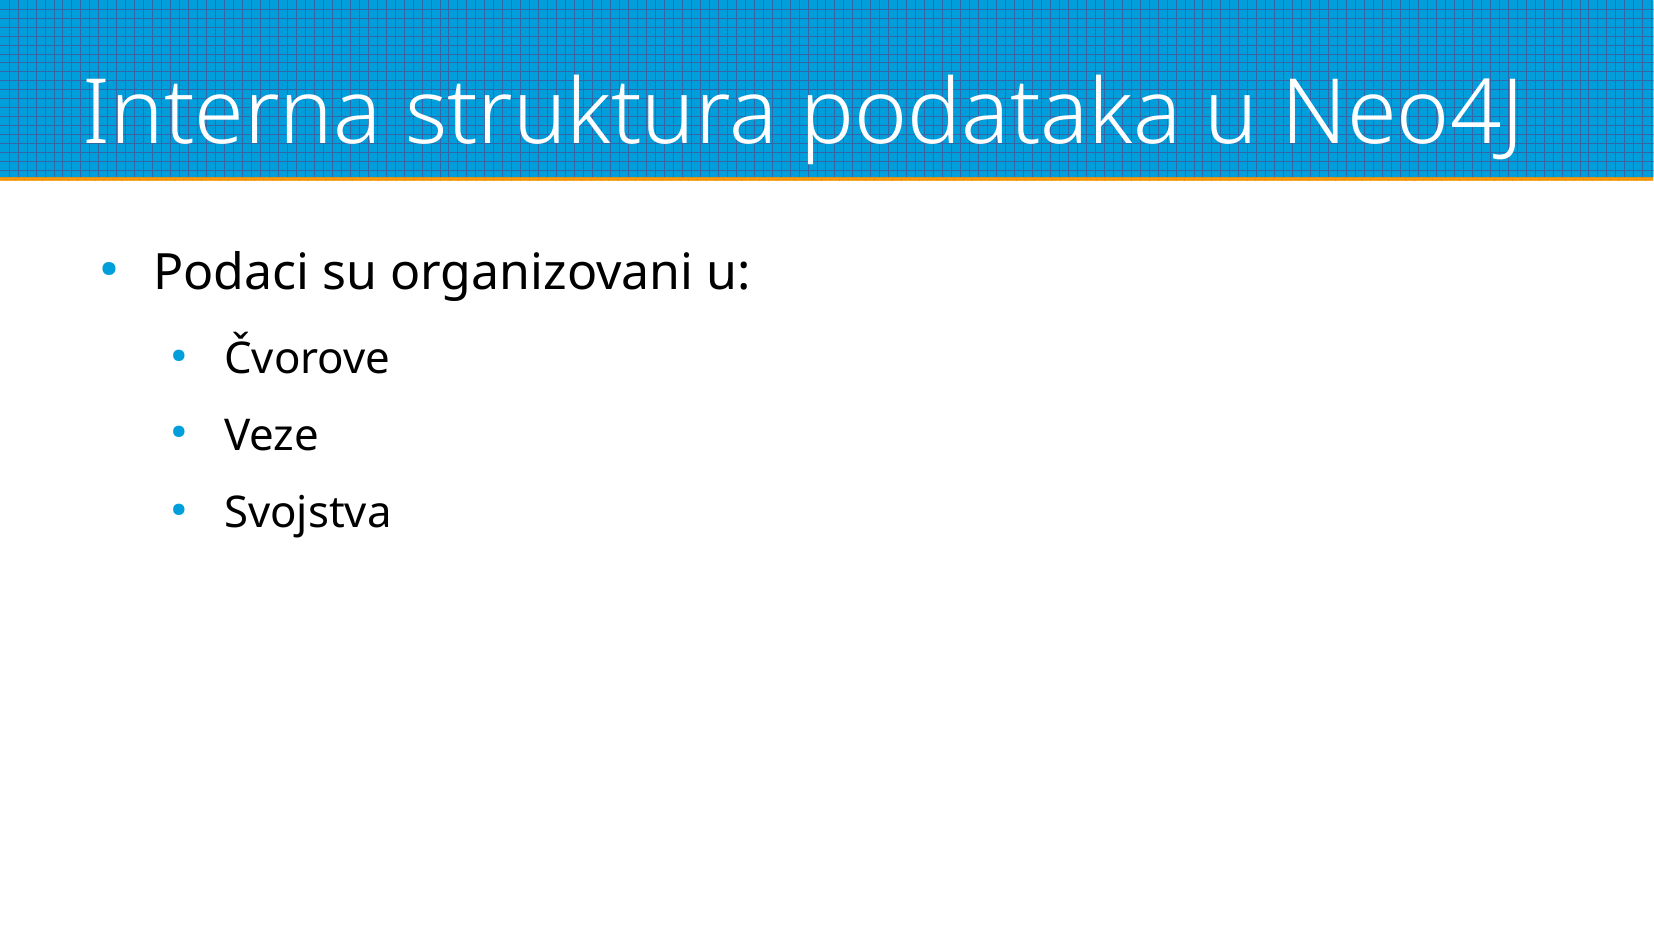

# Interna struktura podataka u Neo4J
Podaci su organizovani u:
Čvorove
Veze
Svojstva